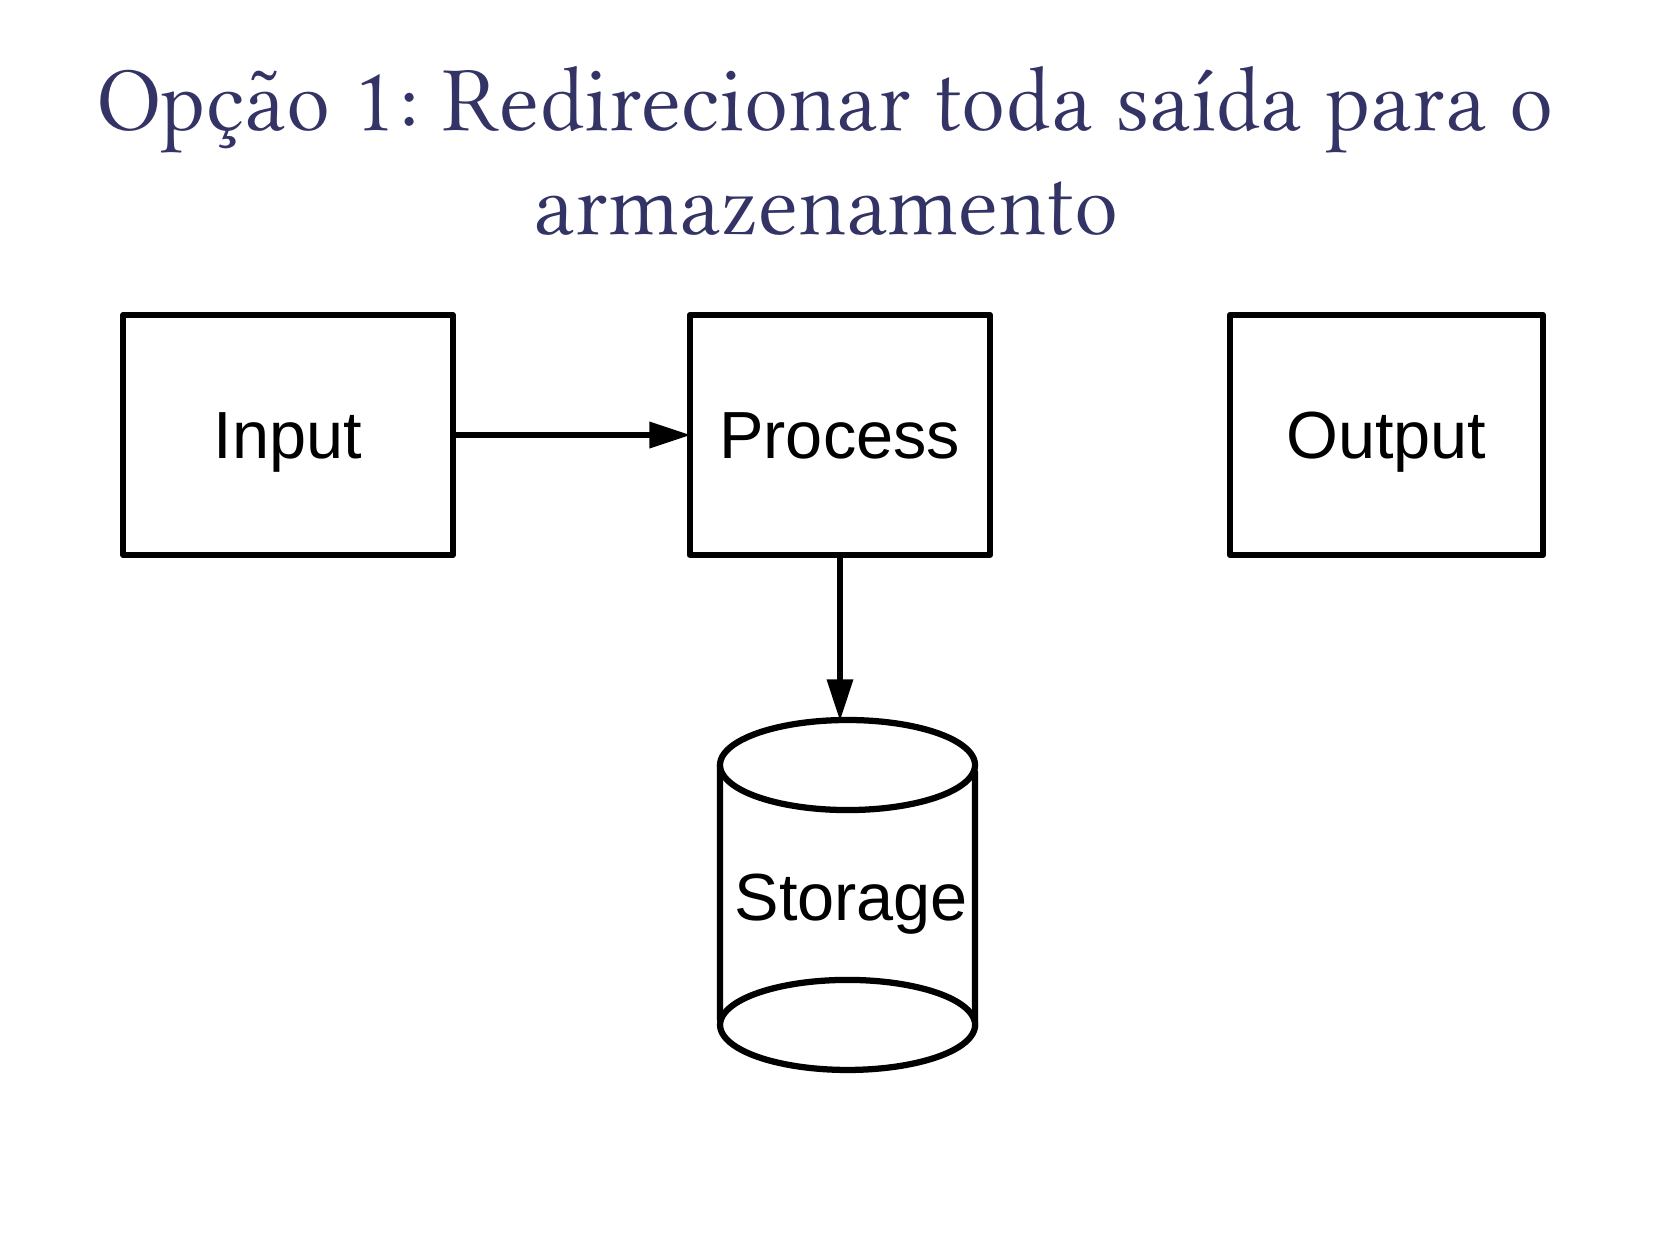

# Opção 1: Redirecionar toda saída para o armazenamento
Input
Process
Output
Storage